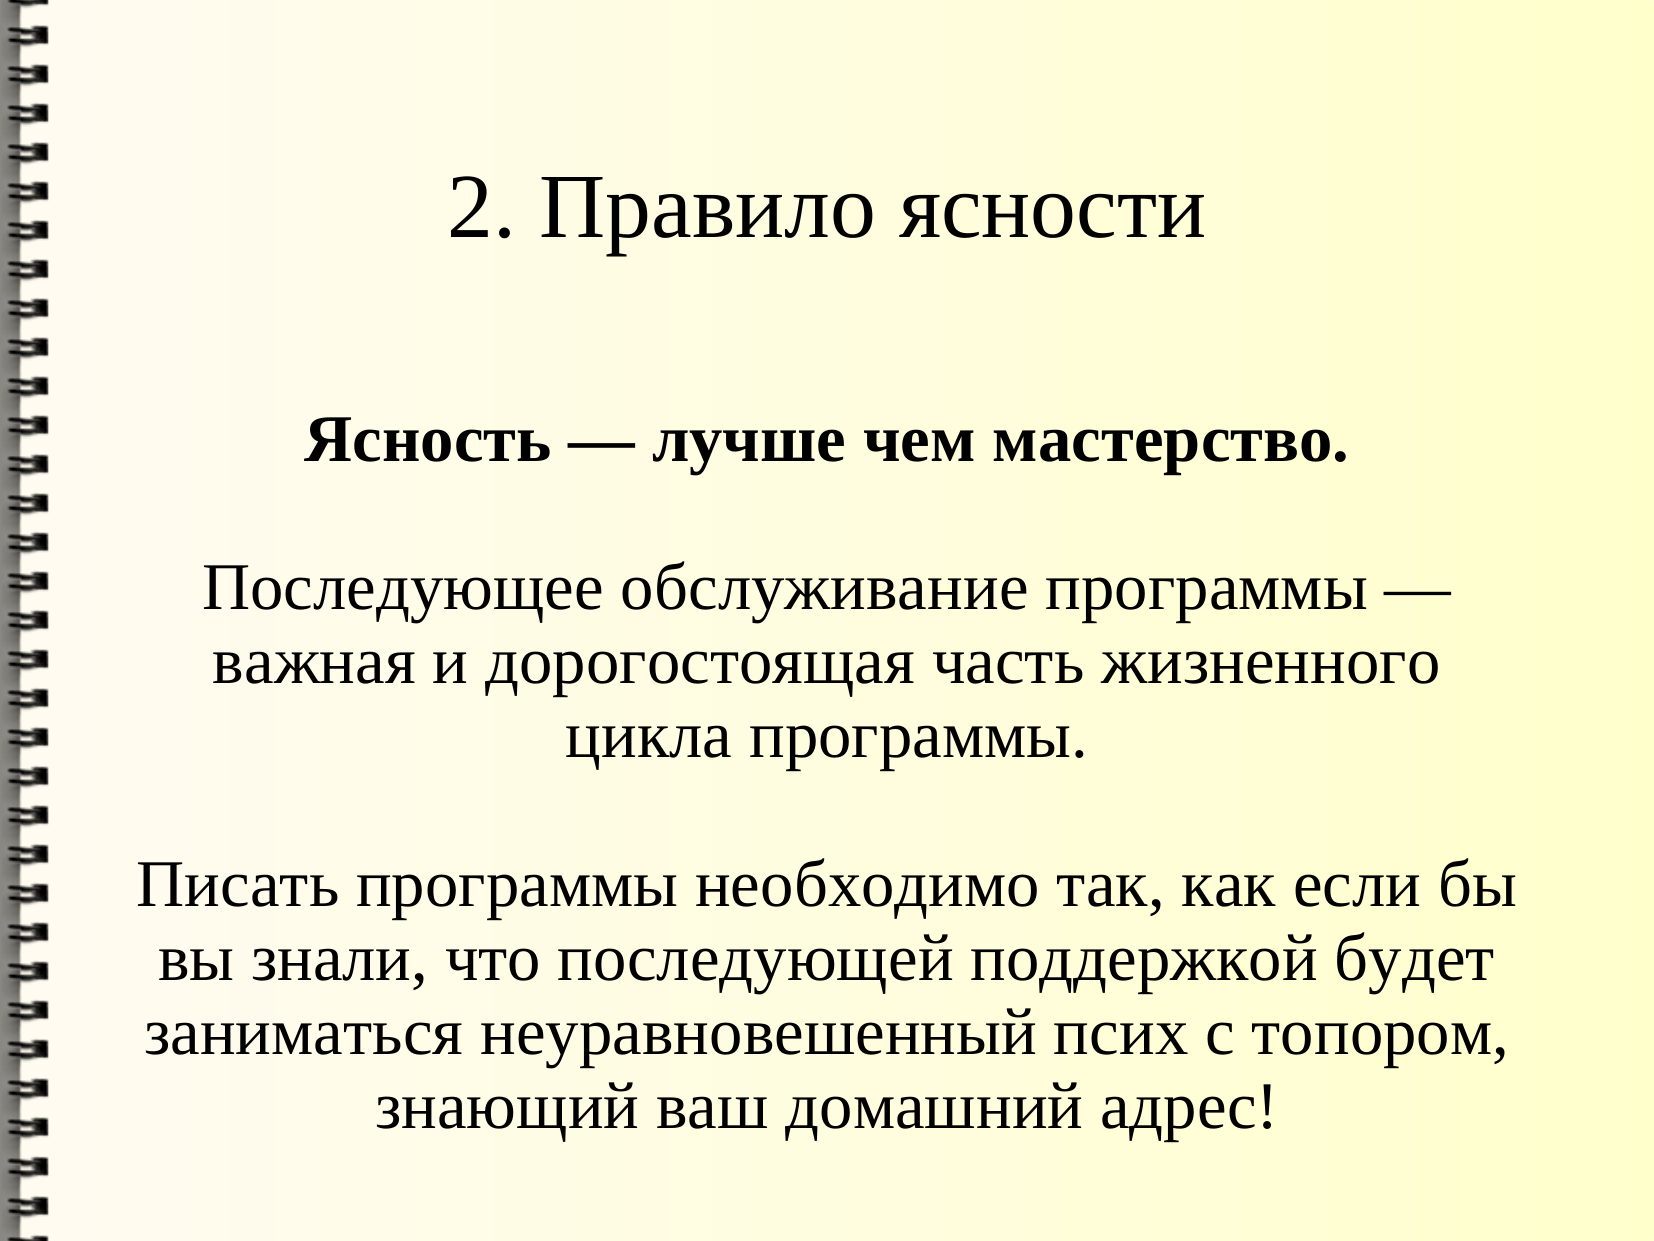

# 2. Правило ясности
Ясность — лучше чем мастерство.
Последующее обслуживание программы — важная и дорогостоящая часть жизненного цикла программы.
Писать программы необходимо так, как если бы вы знали, что последующей поддержкой будет заниматься неуравновешенный псих с топором, знающий ваш домашний адрес!